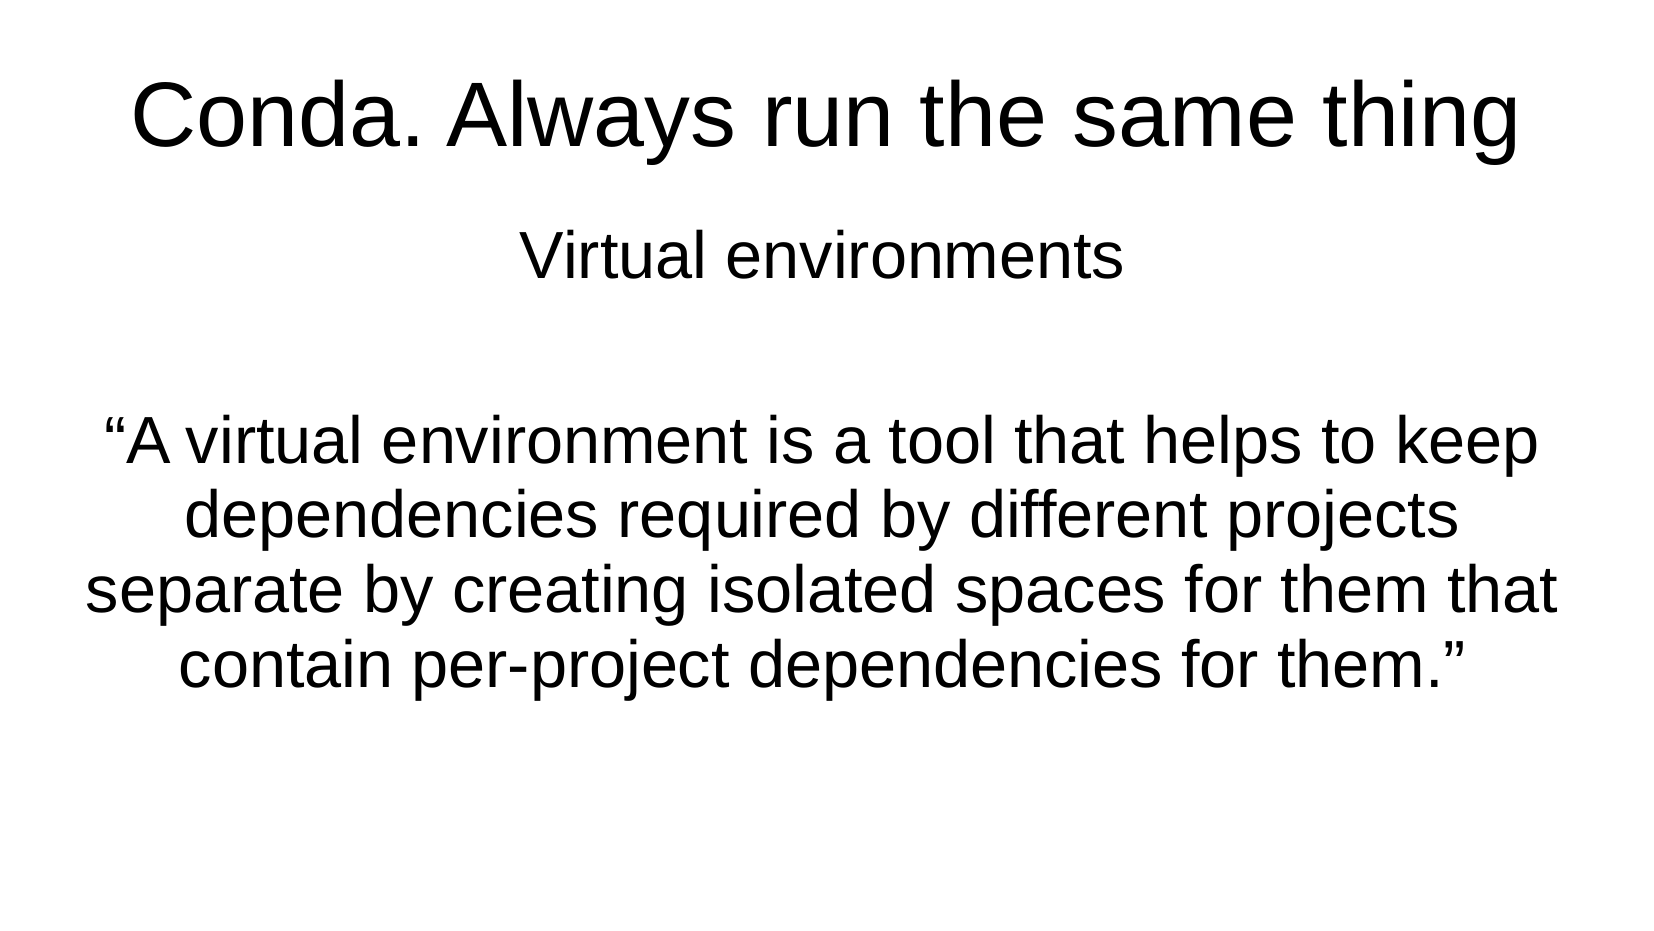

# Conda. Always run the same thing
Virtual environments
“A virtual environment is a tool that helps to keep dependencies required by different projects separate by creating isolated spaces for them that contain per-project dependencies for them.”